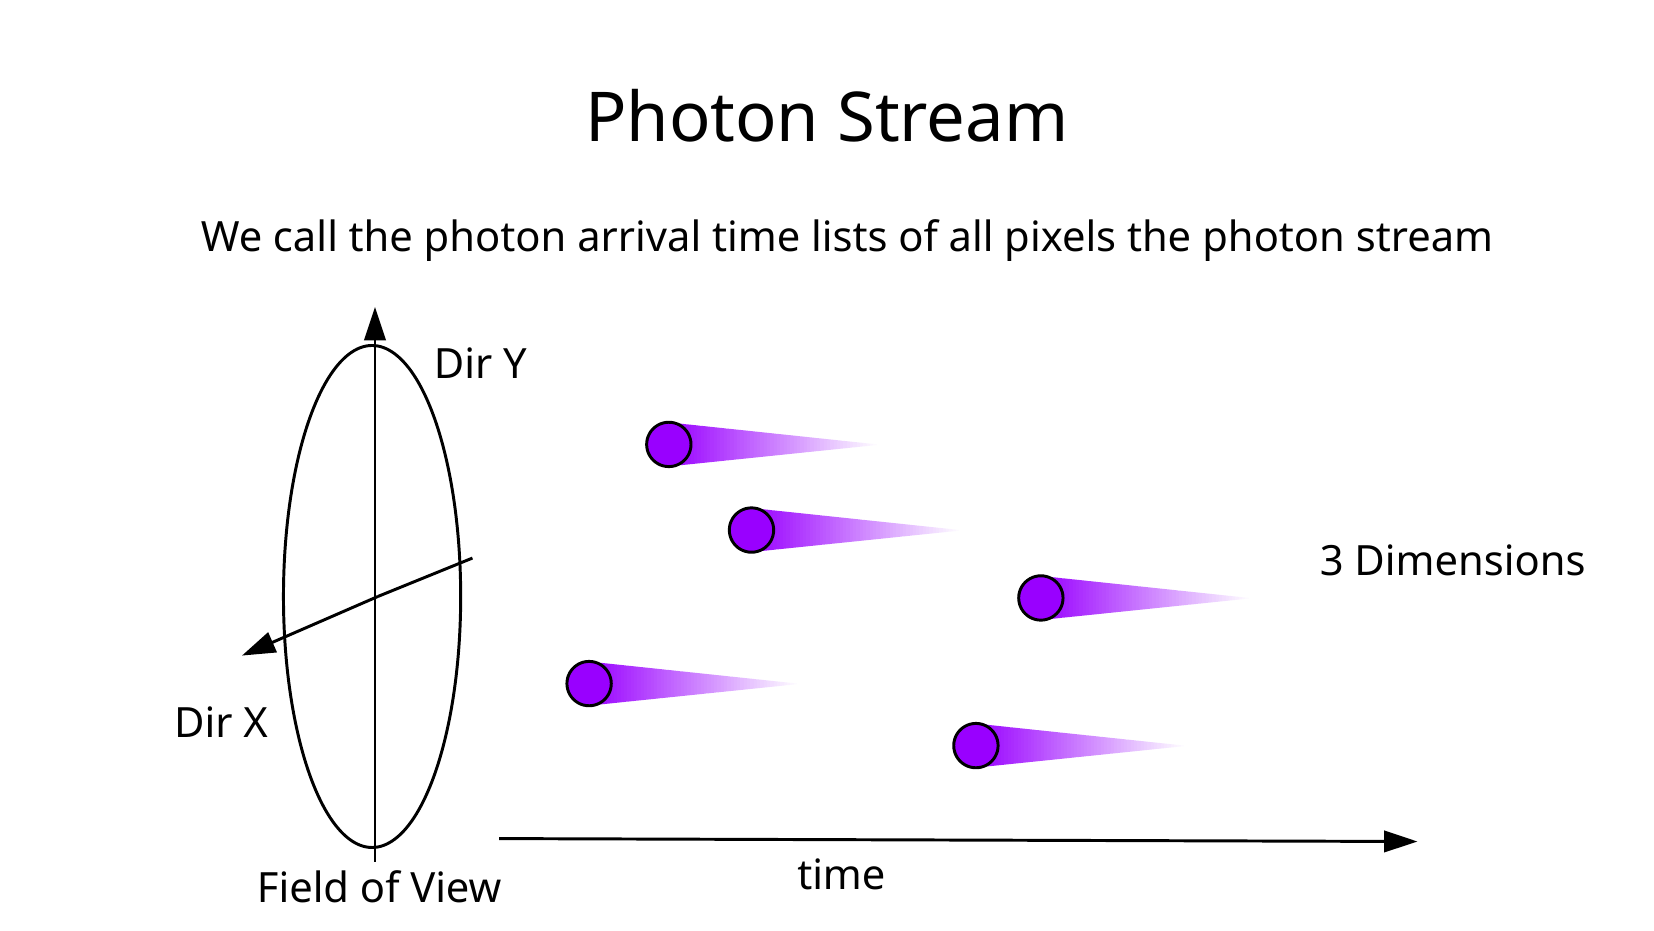

# Photon Stream
We call the photon arrival time lists of all pixels the photon stream
Dir Y
3 Dimensions
Dir X
time
Field of View